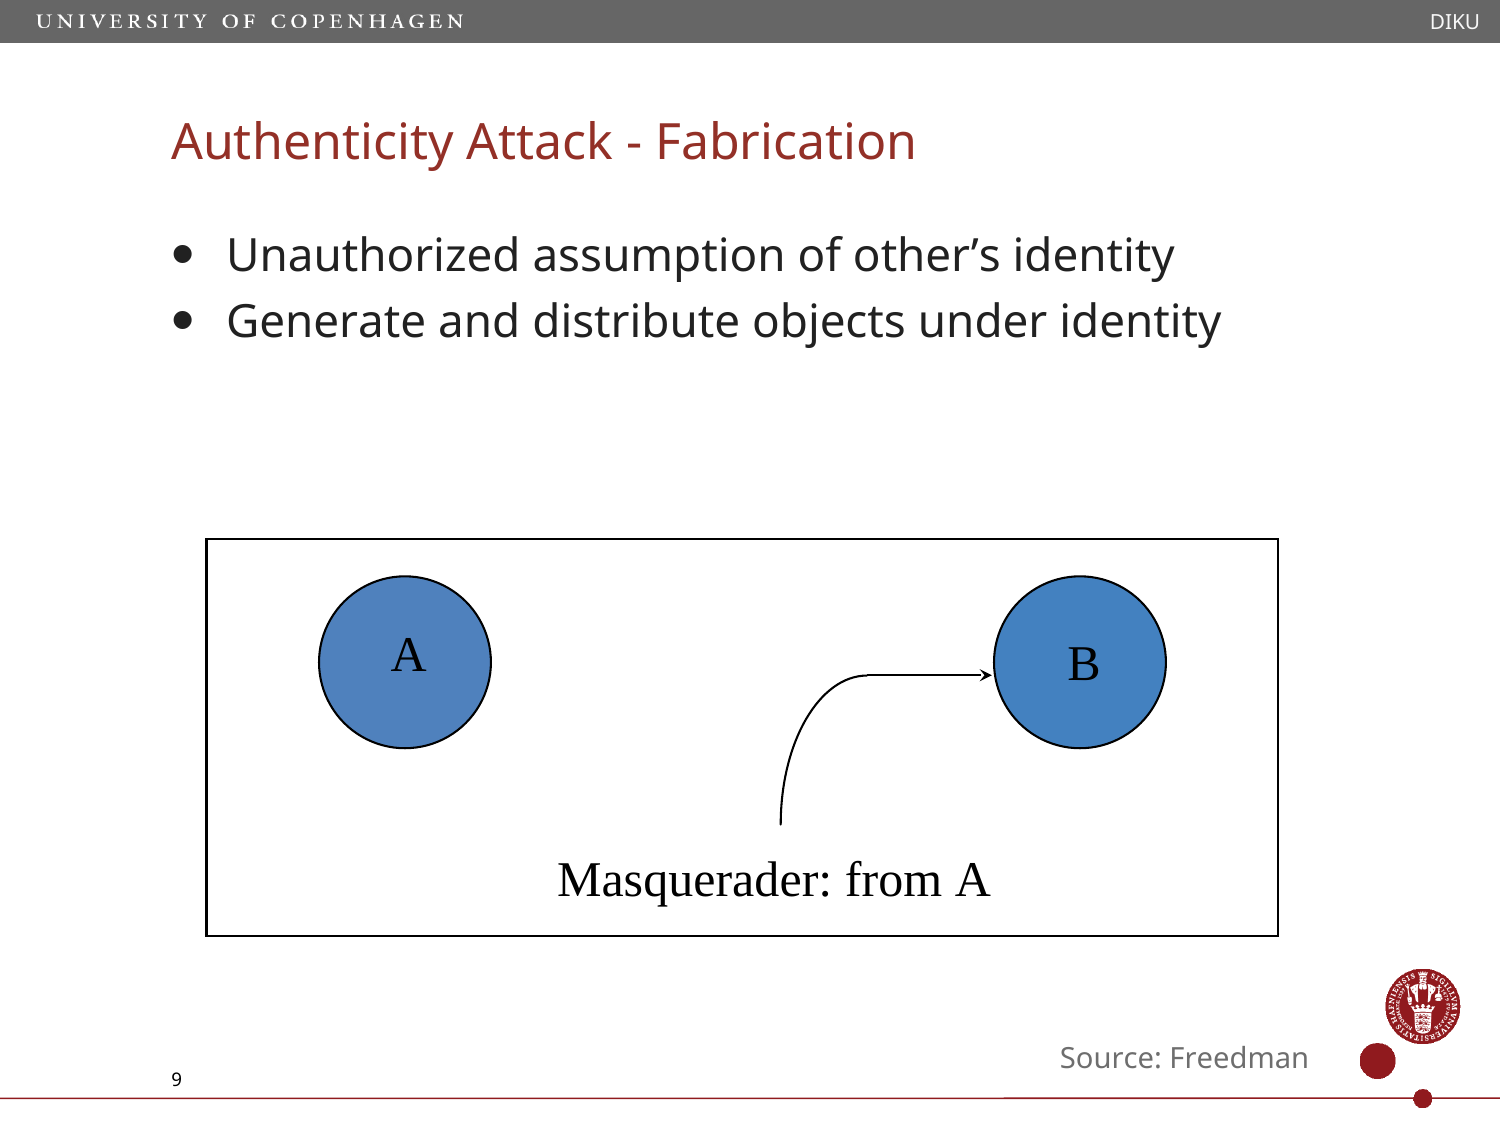

DIKU
Authenticity Attack - Fabrication
Unauthorized assumption of other’s identity
Generate and distribute objects under identity
A
B
Masquerader: from A
Source: Freedman